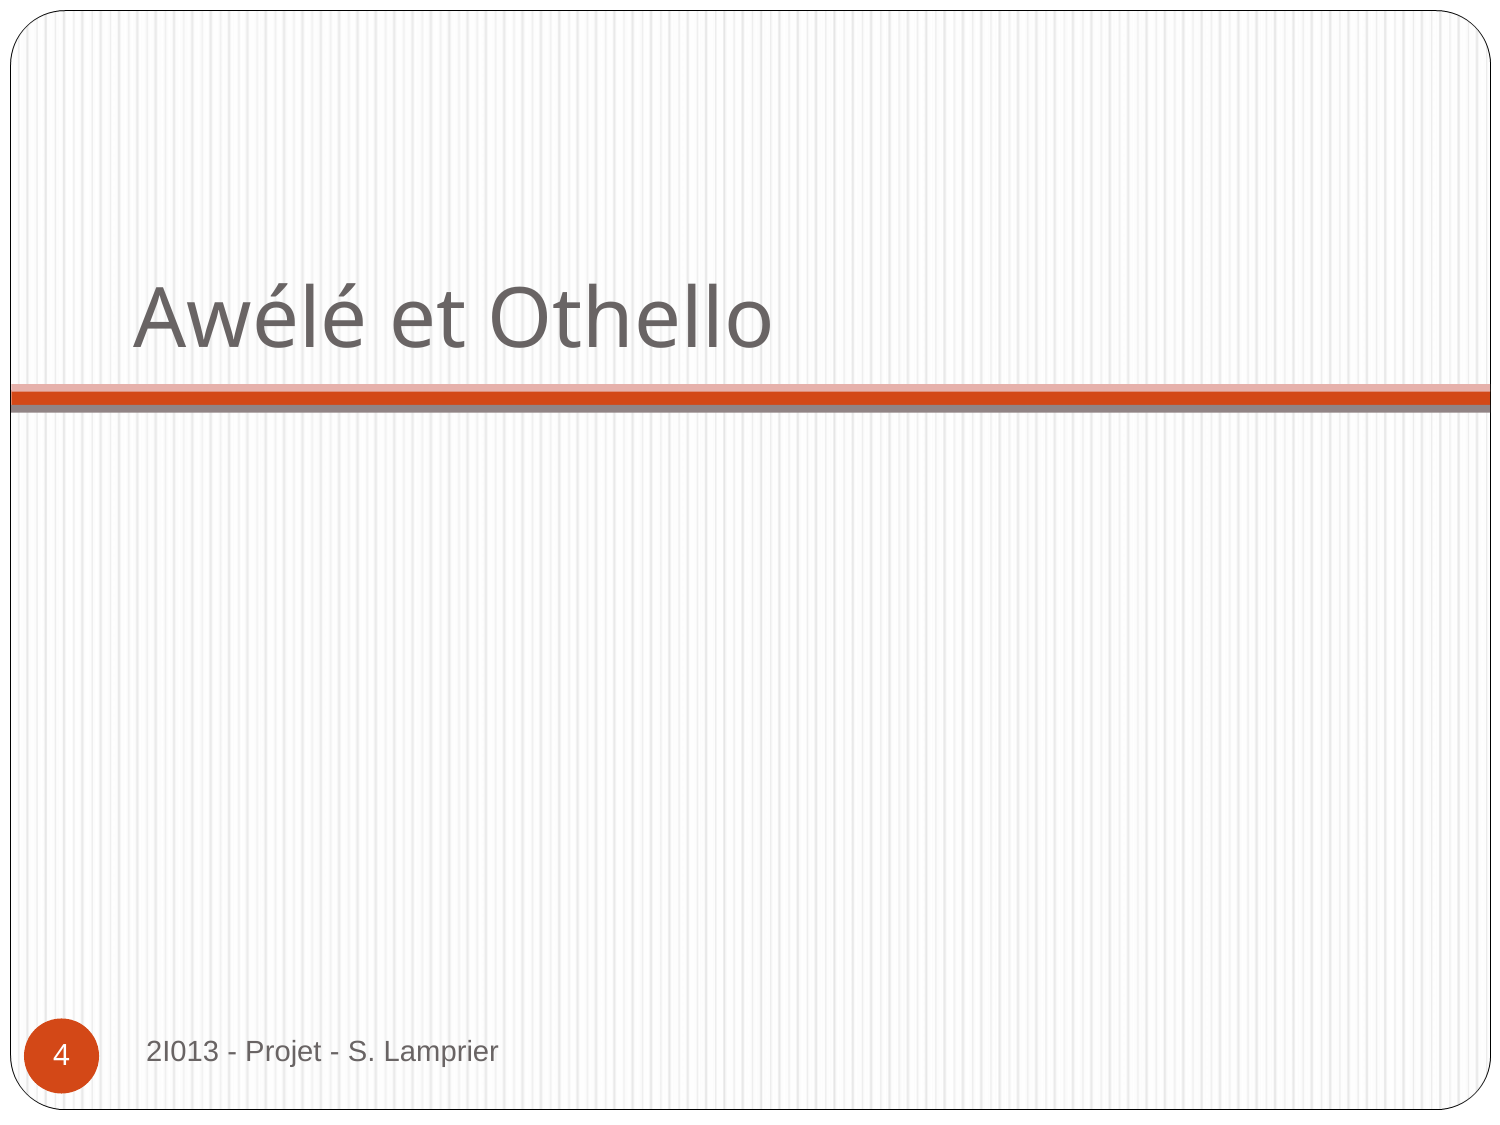

# Awélé et Othello
2I013 - Projet - S. Lamprier